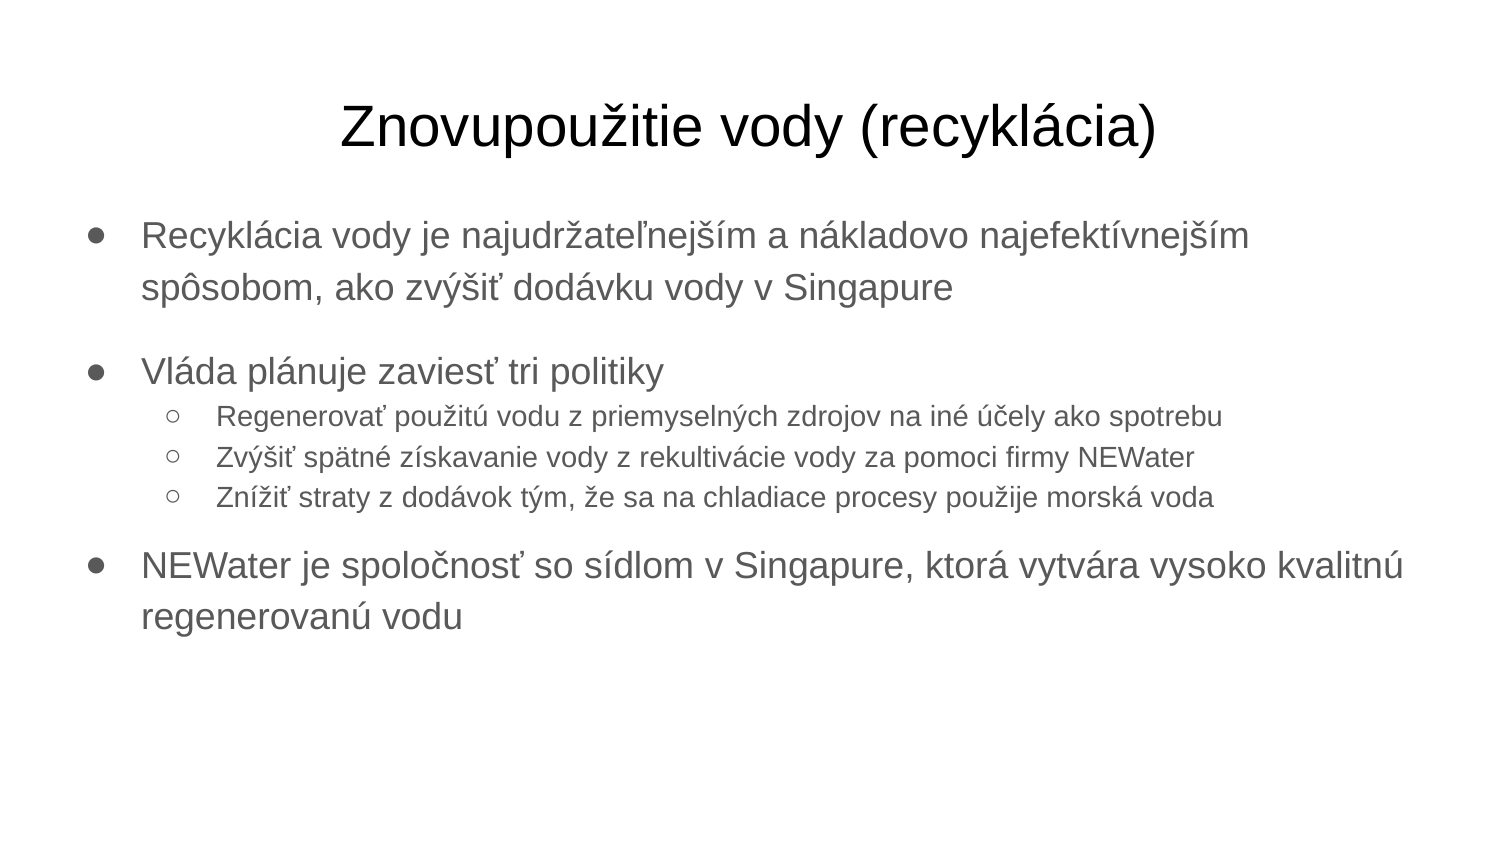

# Znovupoužitie vody (recyklácia)
Recyklácia vody je najudržateľnejším a nákladovo najefektívnejším spôsobom, ako zvýšiť dodávku vody v Singapure
Vláda plánuje zaviesť tri politiky
Regenerovať použitú vodu z priemyselných zdrojov na iné účely ako spotrebu
Zvýšiť spätné získavanie vody z rekultivácie vody za pomoci firmy NEWater
Znížiť straty z dodávok tým, že sa na chladiace procesy použije morská voda
NEWater je spoločnosť so sídlom v Singapure, ktorá vytvára vysoko kvalitnú regenerovanú vodu